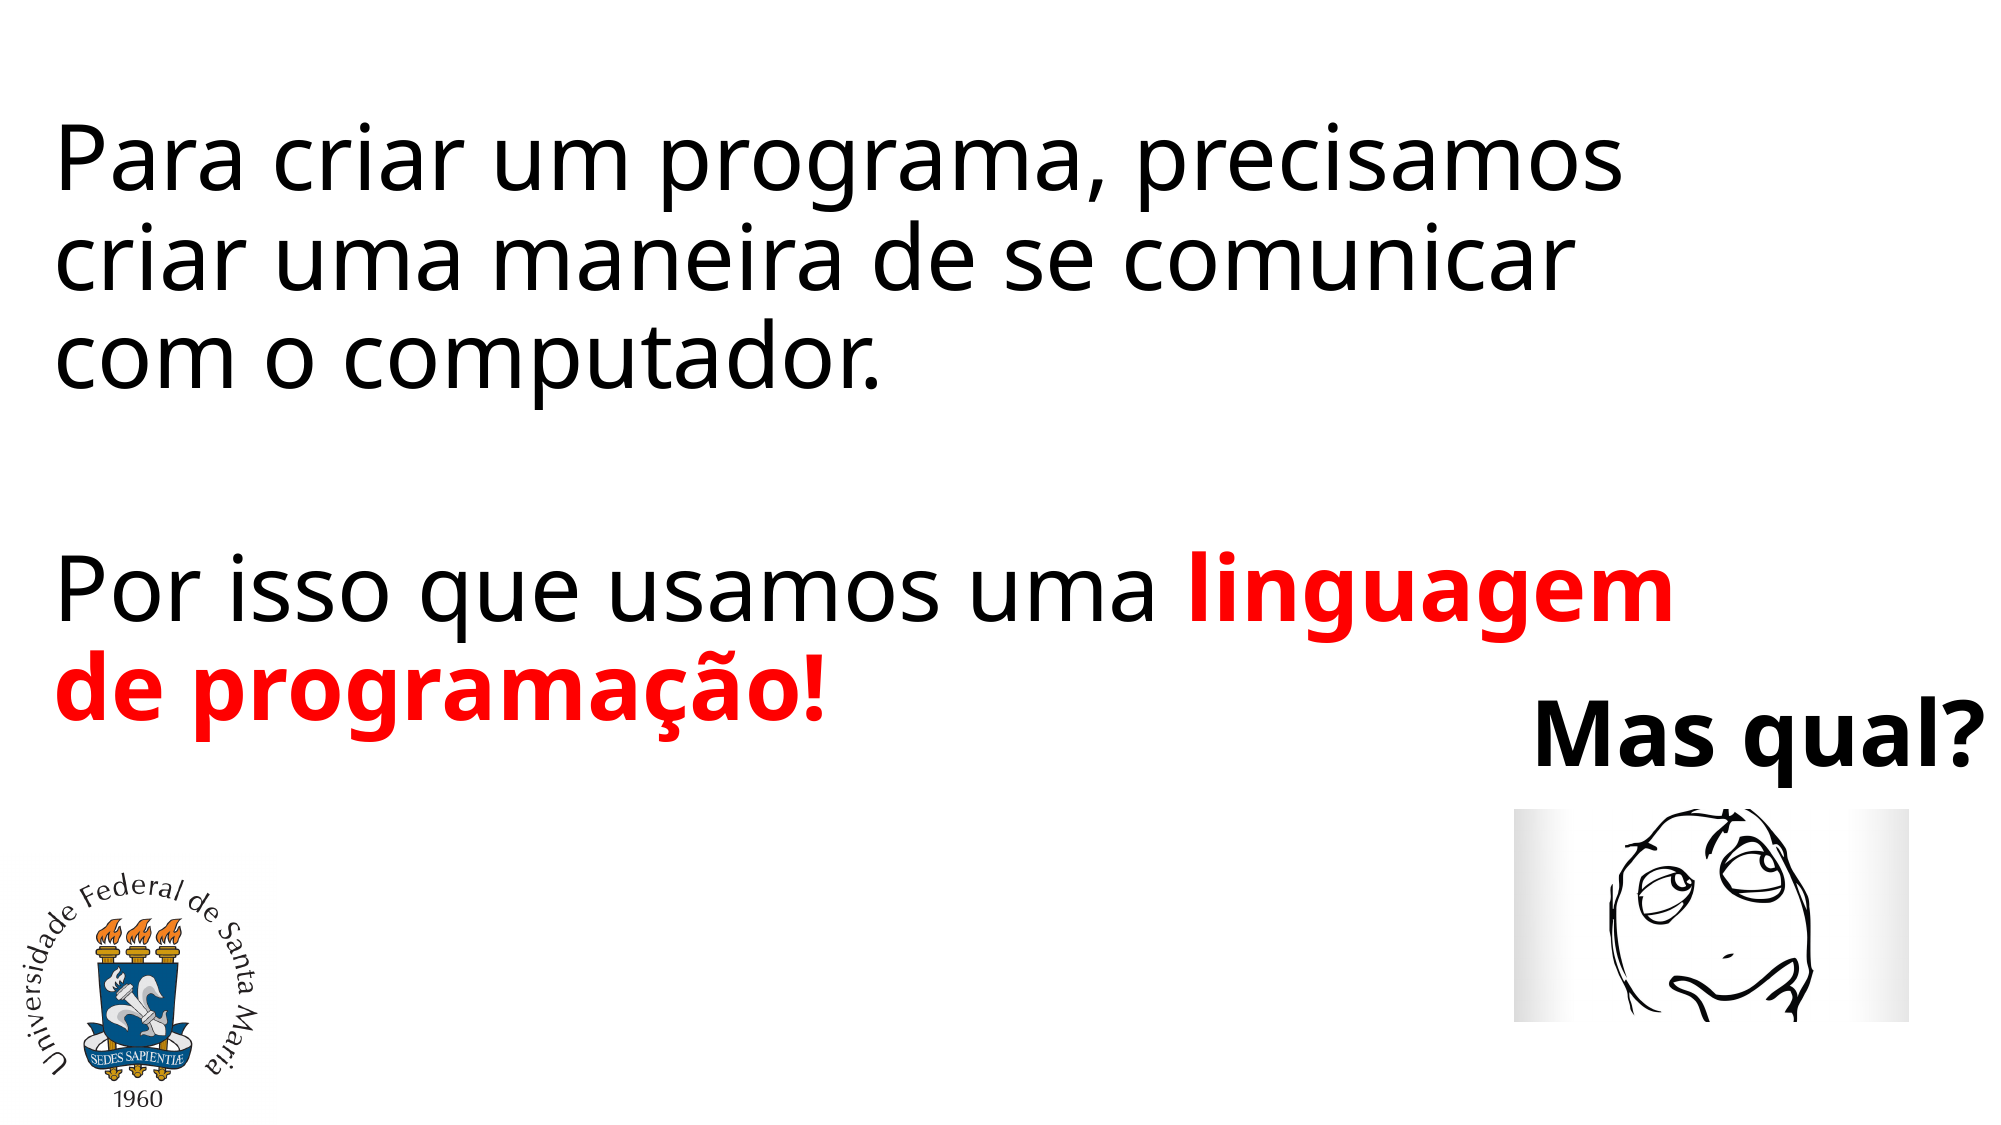

# Para criar um programa, precisamos criar uma maneira de se comunicar com o computador.
Por isso que usamos uma linguagem de programação!
Mas qual?